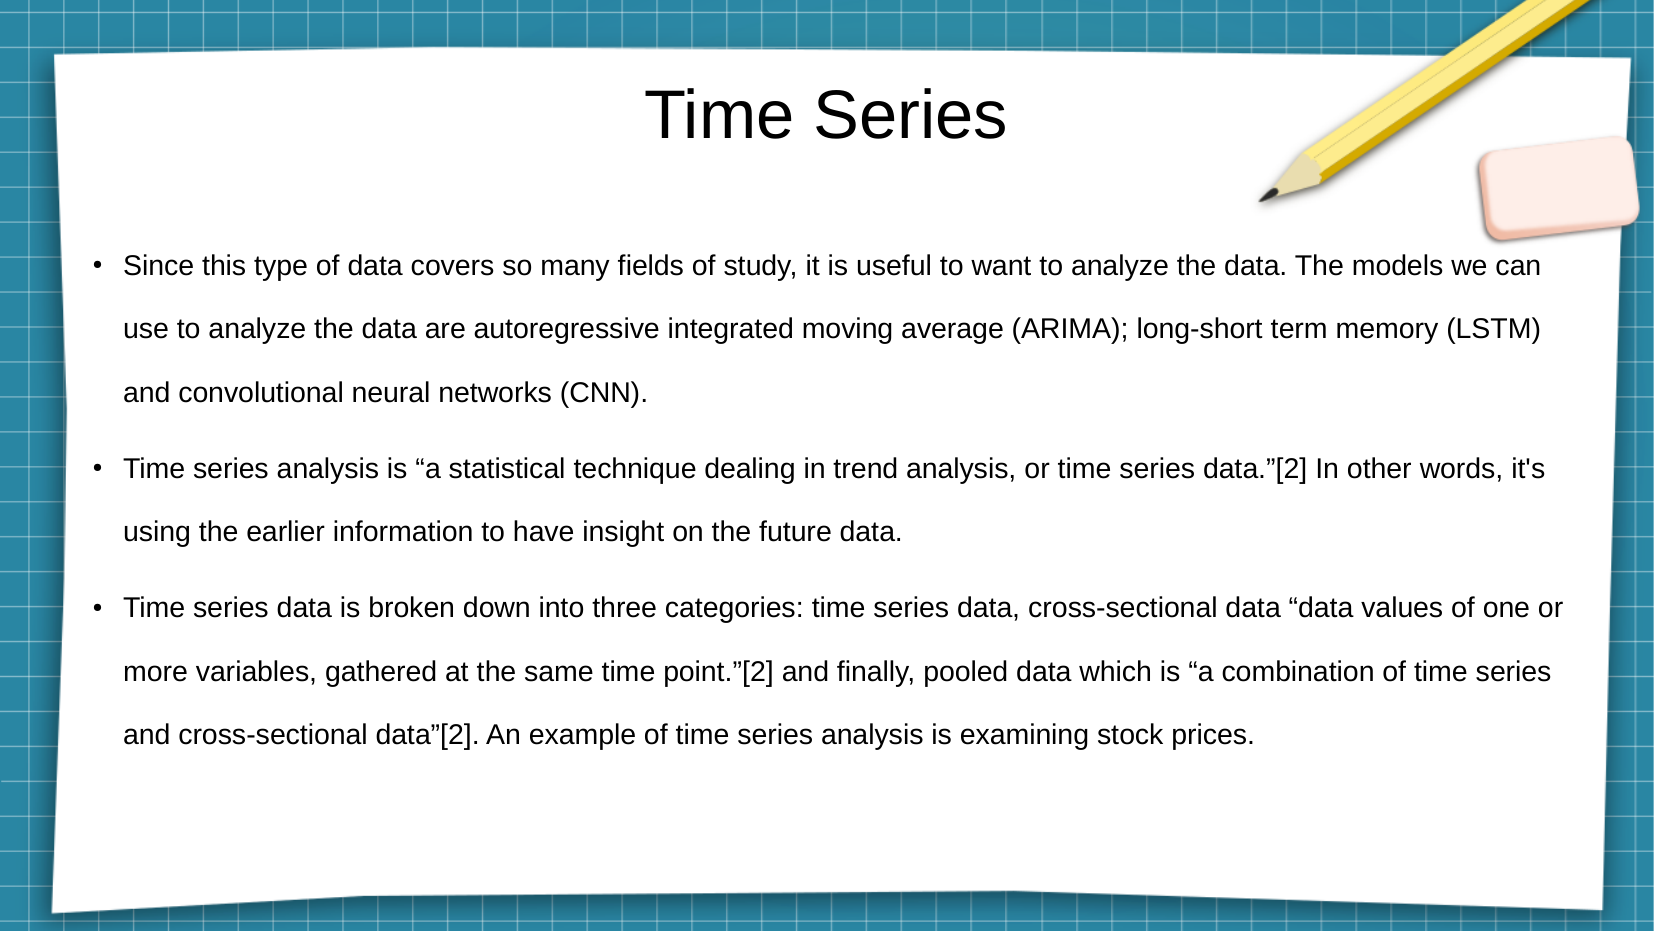

# Time Series
Since this type of data covers so many fields of study, it is useful to want to analyze the data. The models we can use to analyze the data are autoregressive integrated moving average (ARIMA); long-short term memory (LSTM) and convolutional neural networks (CNN).
Time series analysis is “a statistical technique dealing in trend analysis, or time series data.”[2] In other words, it's using the earlier information to have insight on the future data.
Time series data is broken down into three categories: time series data, cross-sectional data “data values of one or more variables, gathered at the same time point.”[2] and finally, pooled data which is “a combination of time series and cross-sectional data”[2]. An example of time series analysis is examining stock prices.